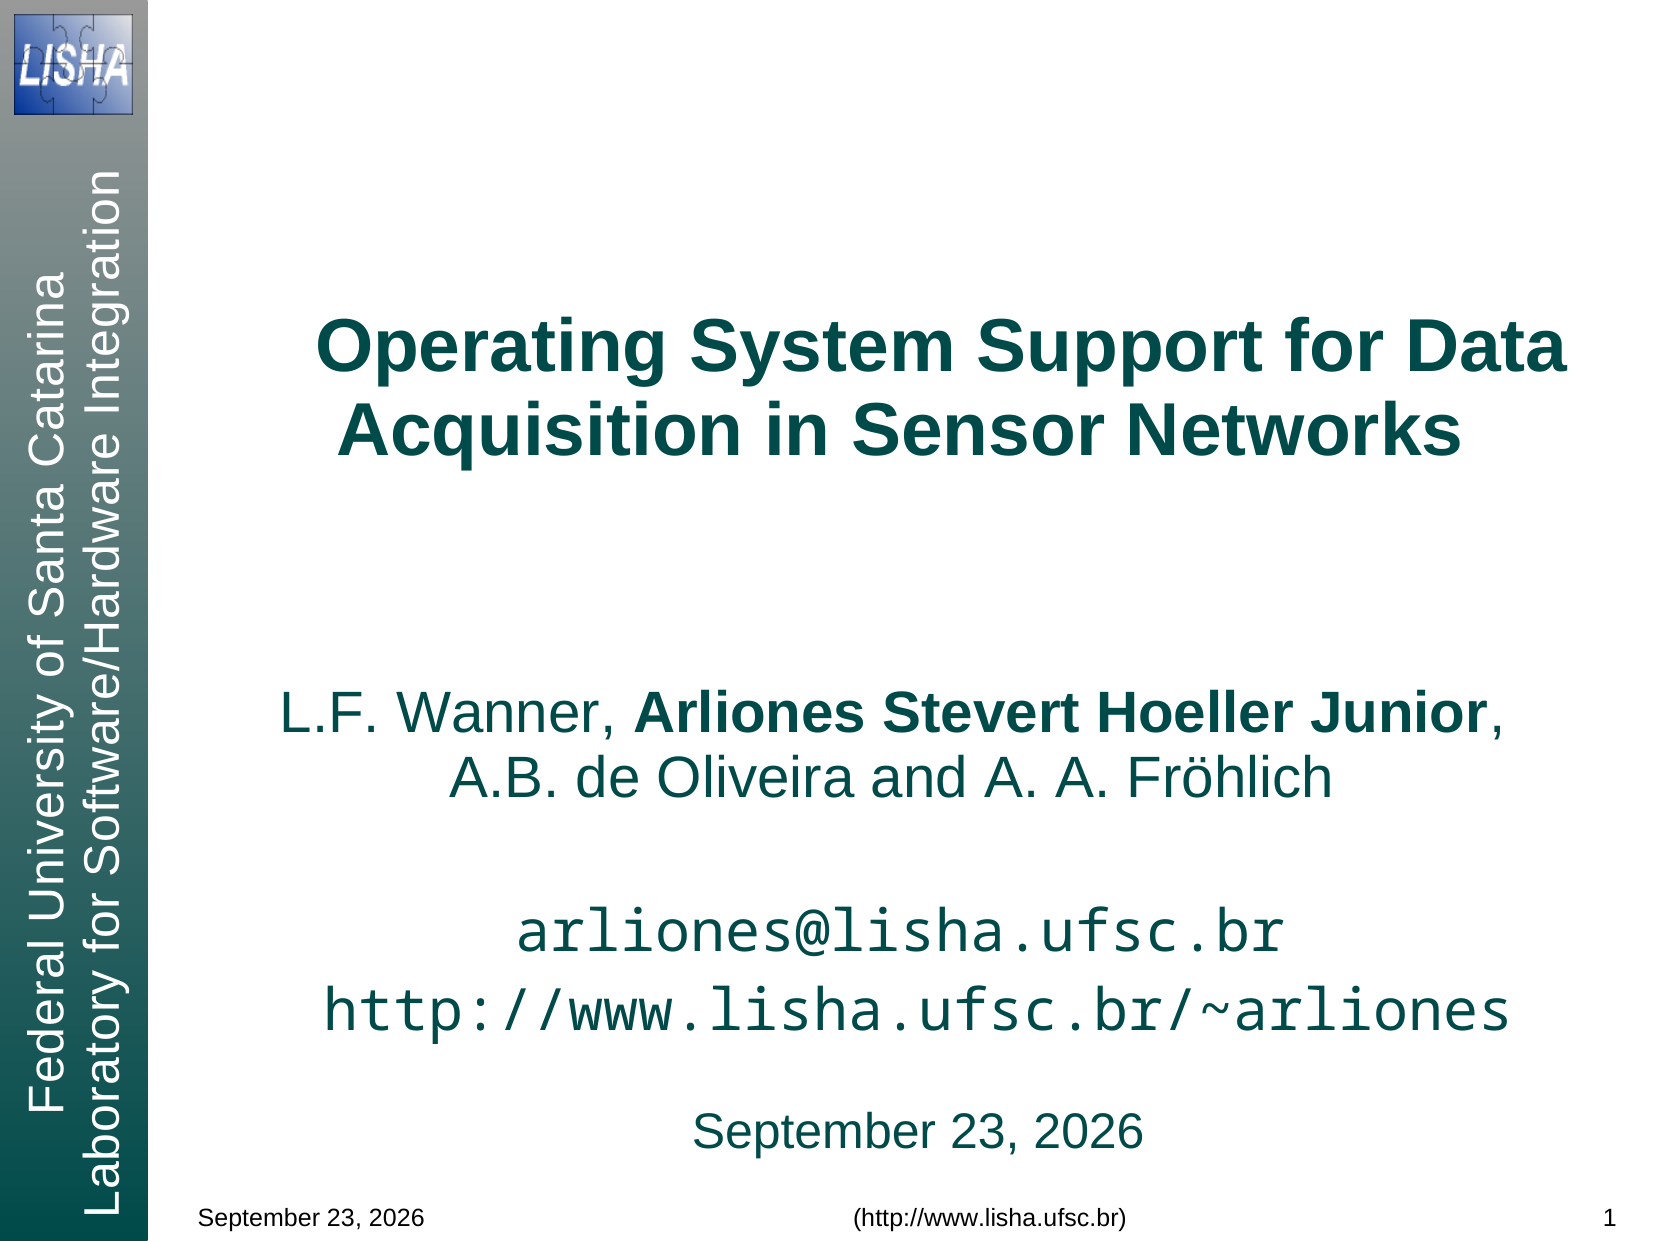

# Operating System Support for Data Acquisition in Sensor Networks
L.F. Wanner, Arliones Stevert Hoeller Junior,
A.B. de Oliveira and A. A. Fröhlich
arliones@lisha.ufsc.br
http://www.lisha.ufsc.br/~arliones